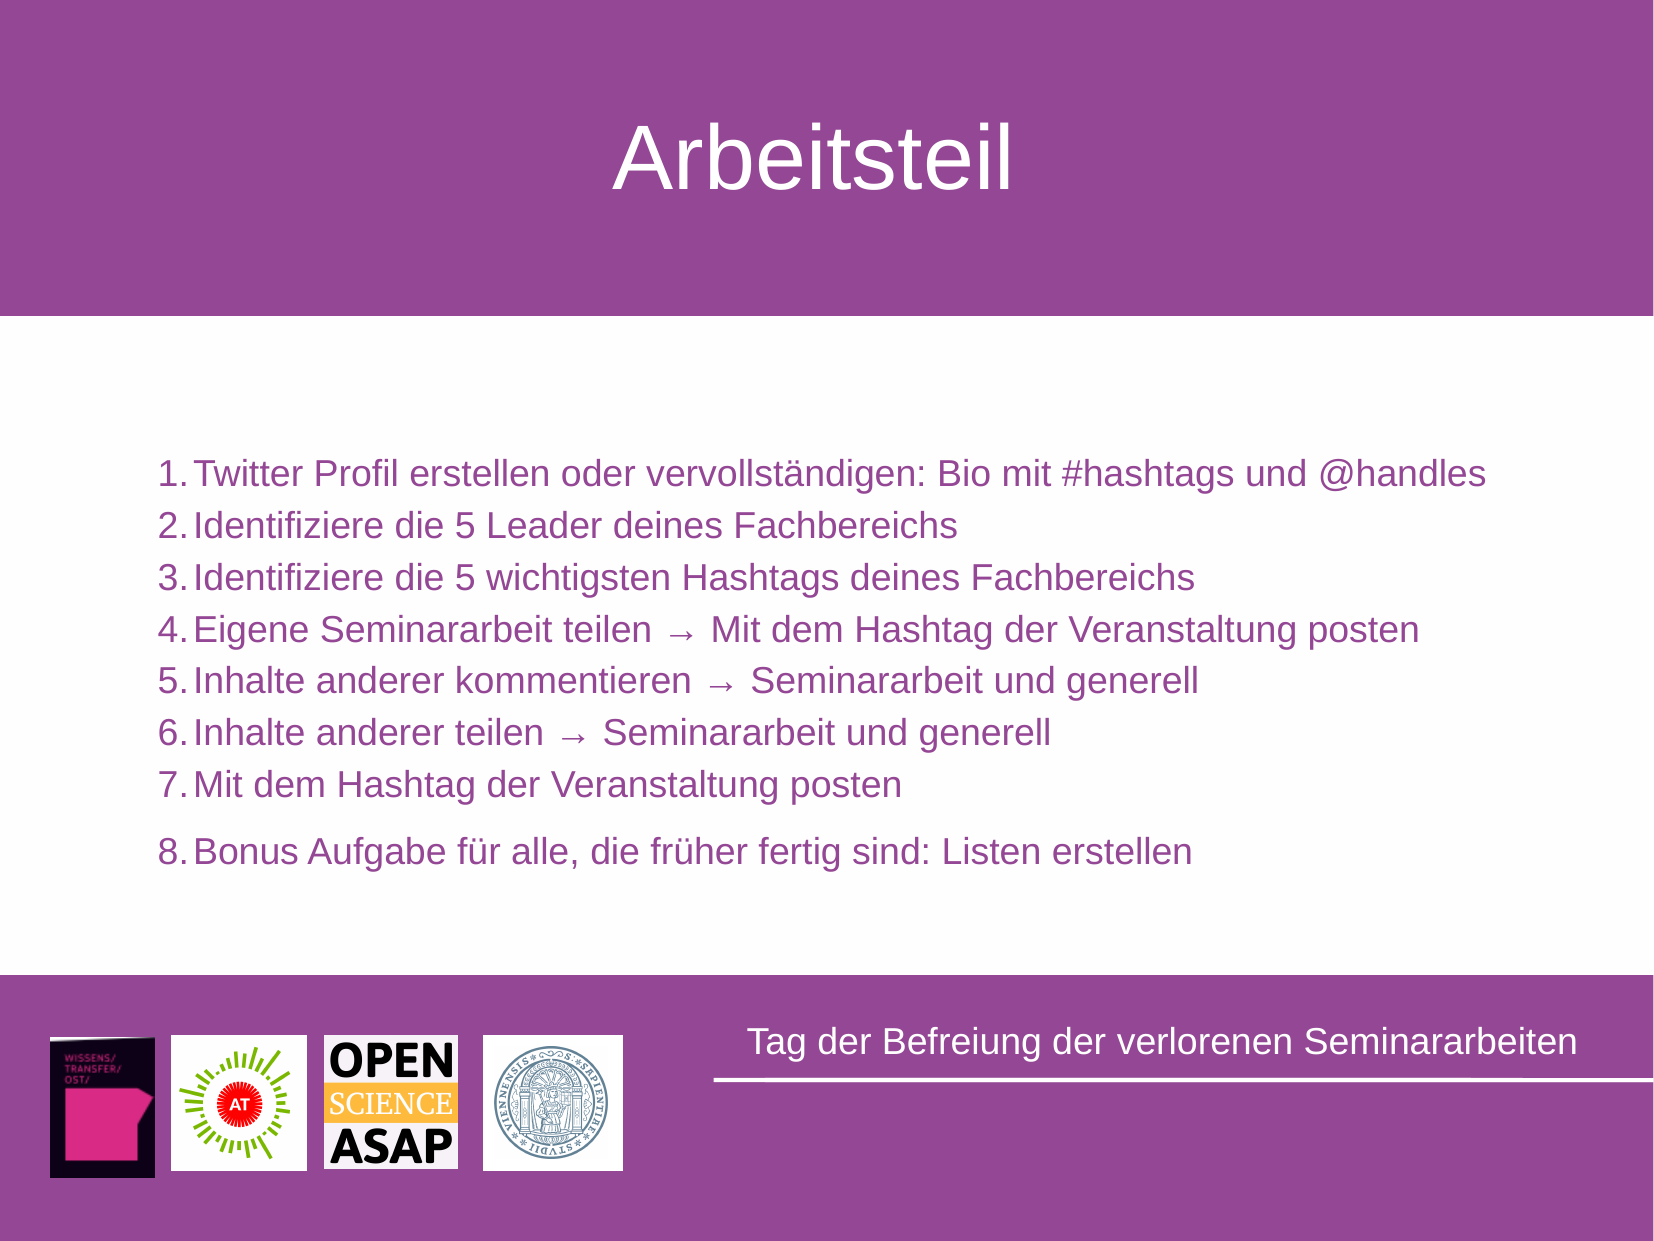

# Arbeitsteil
Twitter Profil erstellen oder vervollständigen: Bio mit #hashtags und @handles
Identifiziere die 5 Leader deines Fachbereichs
Identifiziere die 5 wichtigsten Hashtags deines Fachbereichs
Eigene Seminararbeit teilen → Mit dem Hashtag der Veranstaltung posten
Inhalte anderer kommentieren → Seminararbeit und generell
Inhalte anderer teilen → Seminararbeit und generell
Mit dem Hashtag der Veranstaltung posten
Bonus Aufgabe für alle, die früher fertig sind: Listen erstellen
Tag der Befreiung der verlorenen Seminararbeiten